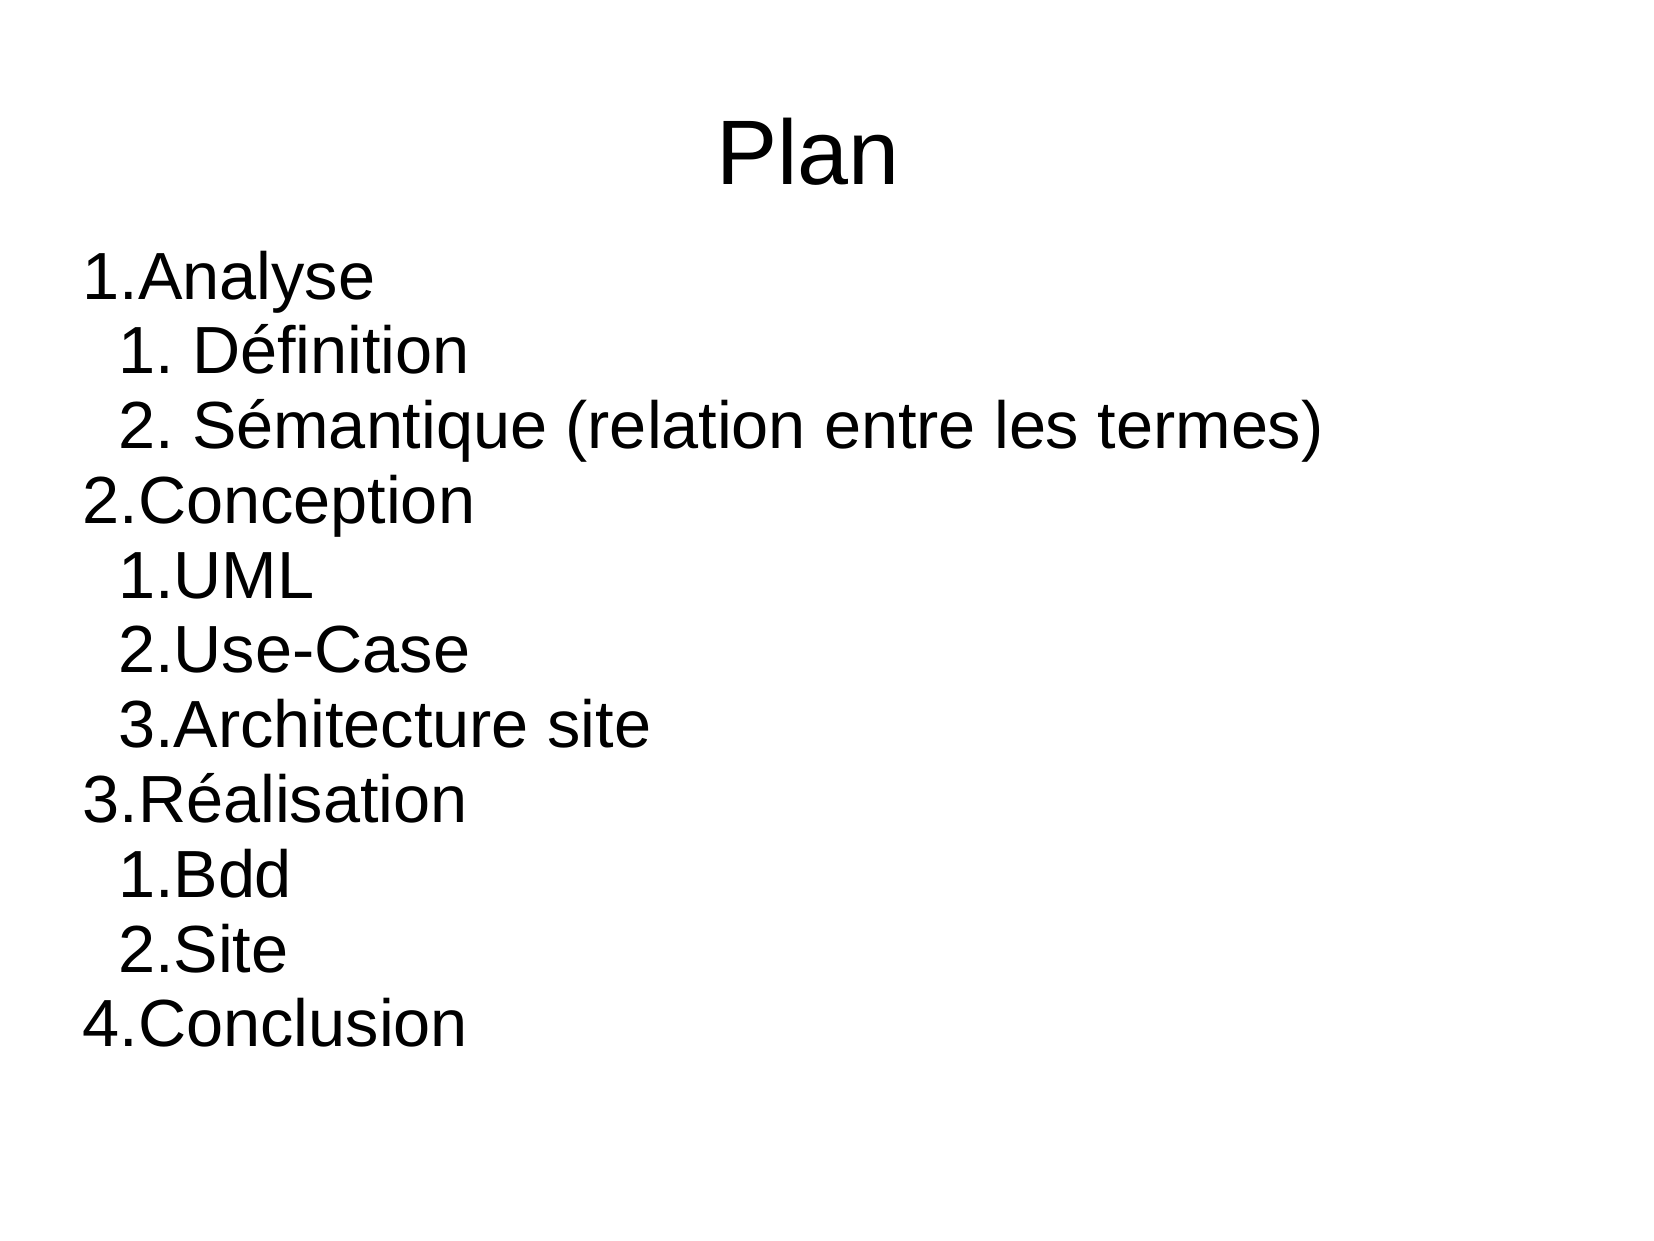

# Plan
Analyse
 Définition
 Sémantique (relation entre les termes)
Conception
UML
Use-Case
Architecture site
Réalisation
Bdd
Site
Conclusion